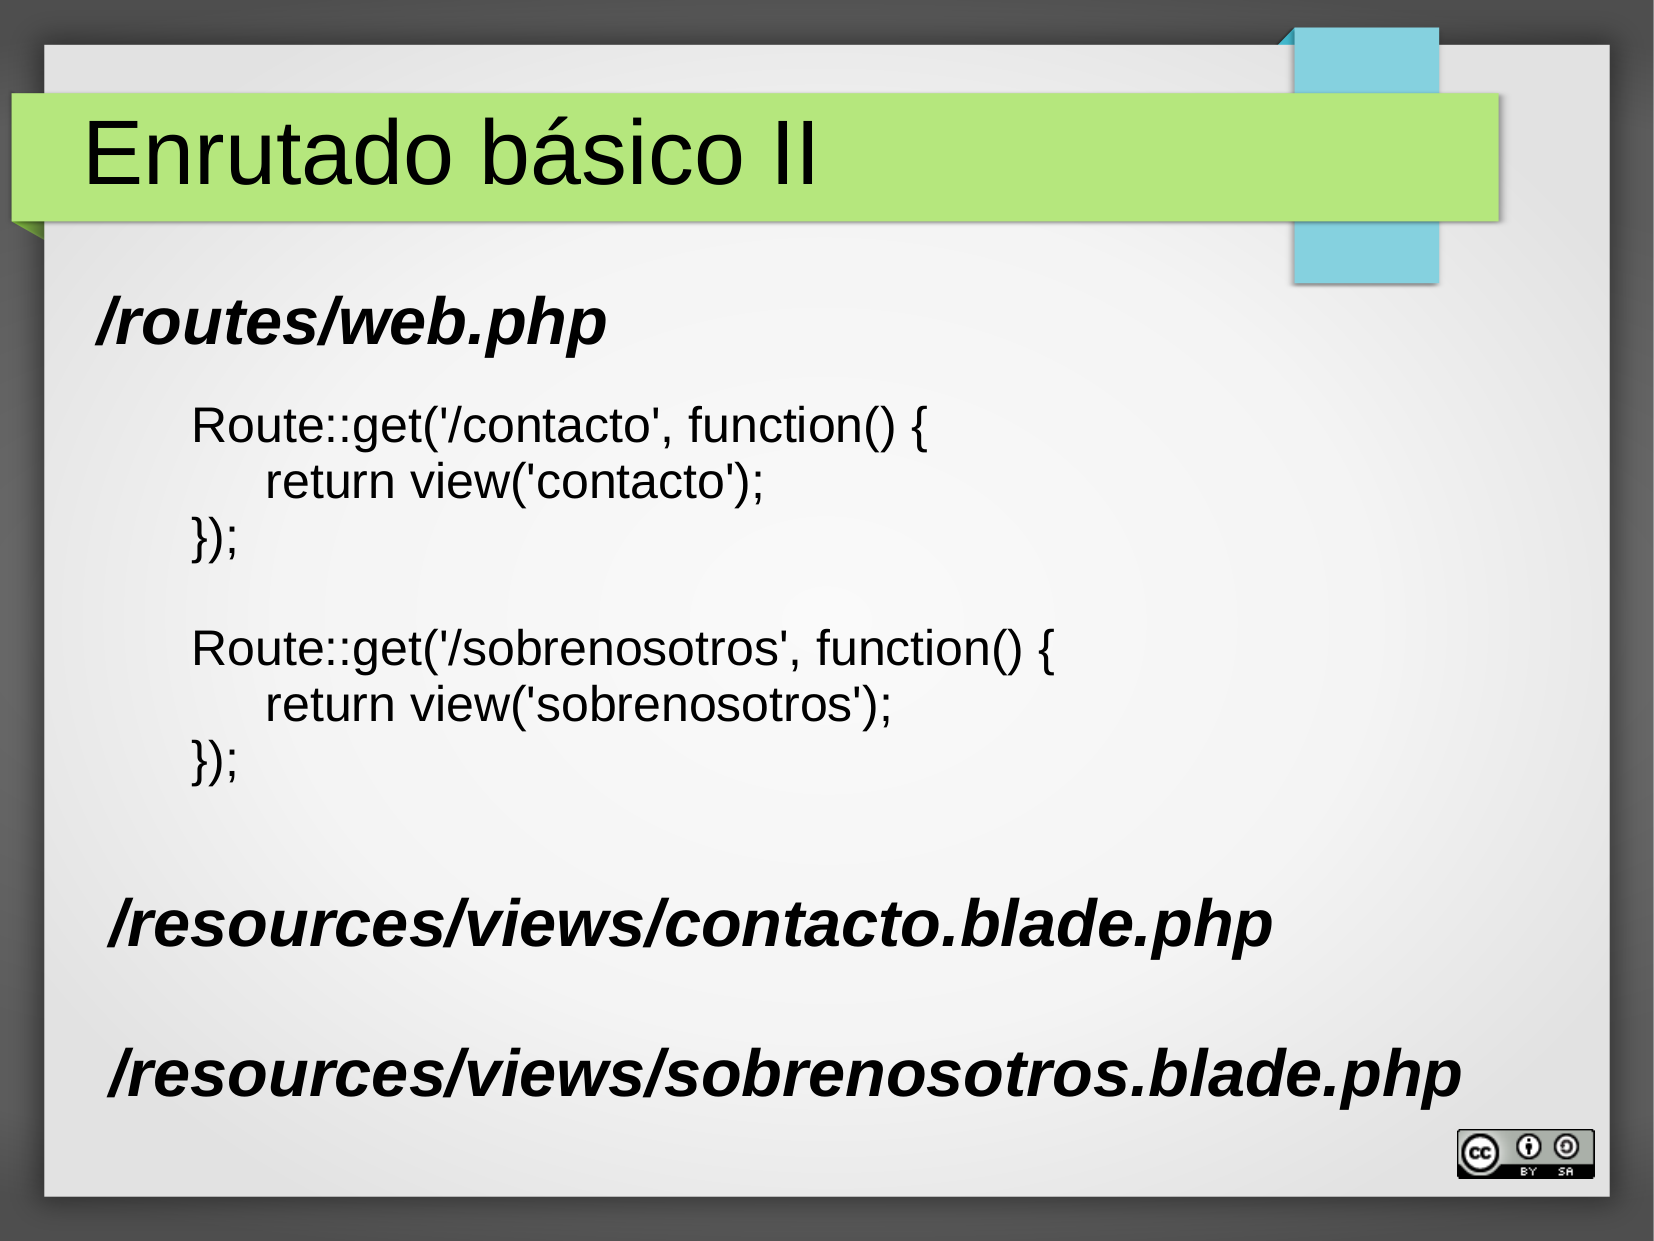

# Enrutado básico II
/routes/web.php
Route::get('/contacto', function() {
	return view('contacto');
});
Route::get('/sobrenosotros', function() {
	return view('sobrenosotros');
});
/resources/views/contacto.blade.php
/resources/views/sobrenosotros.blade.php